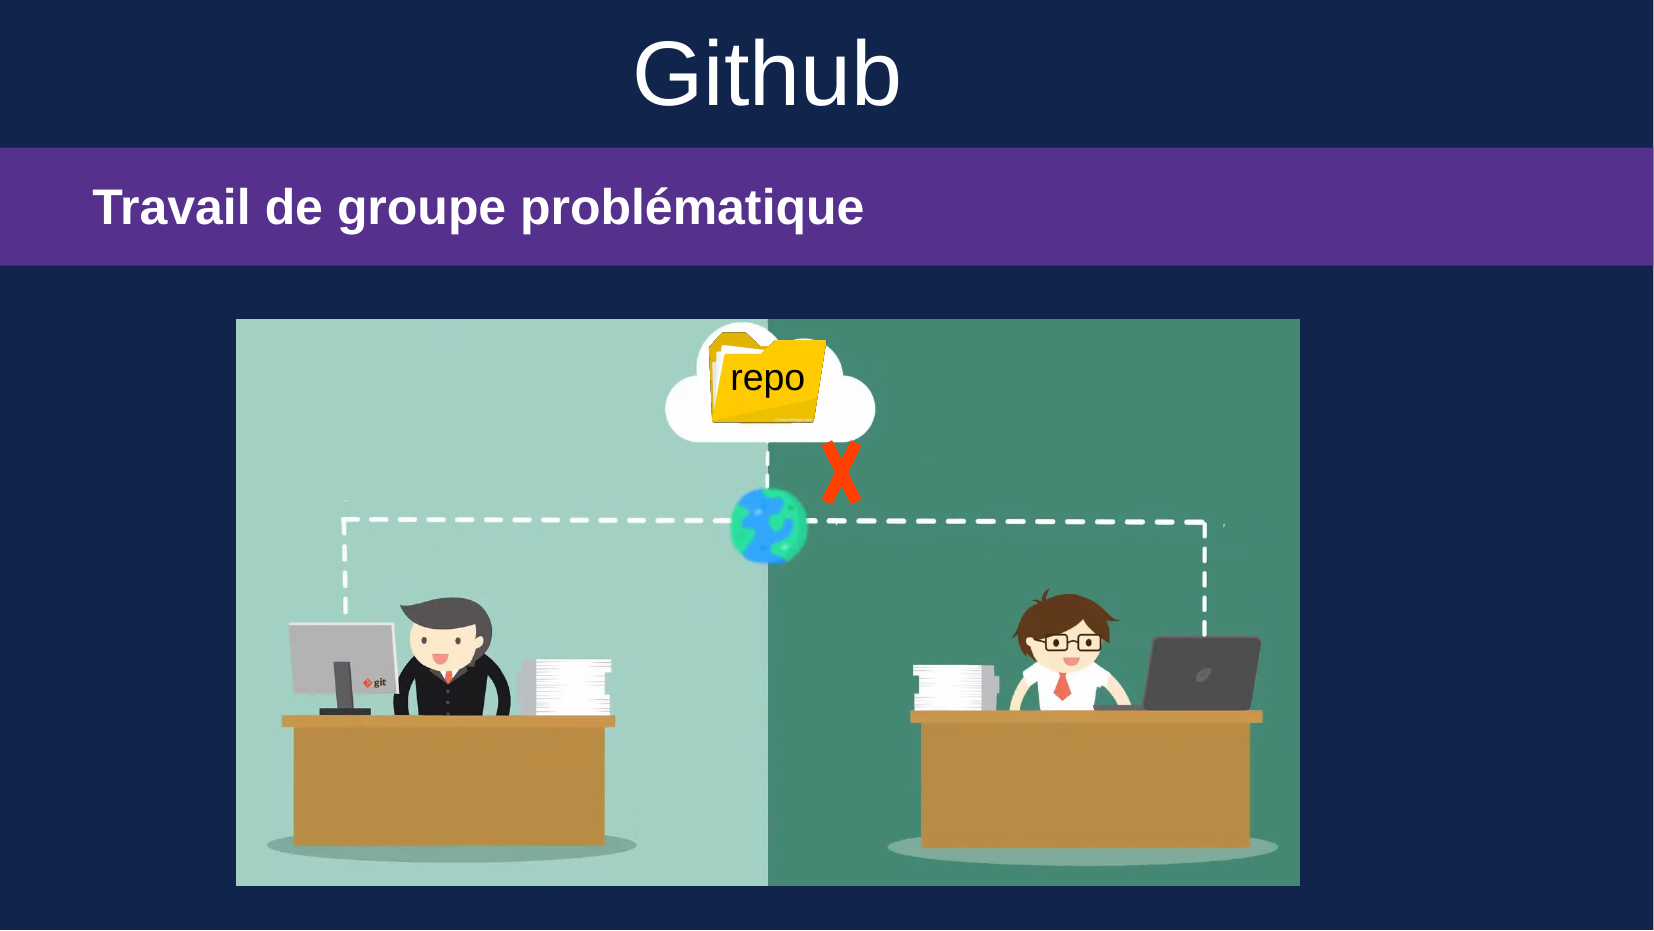

# Github
Travail de groupe problématique
repo
repo
repo